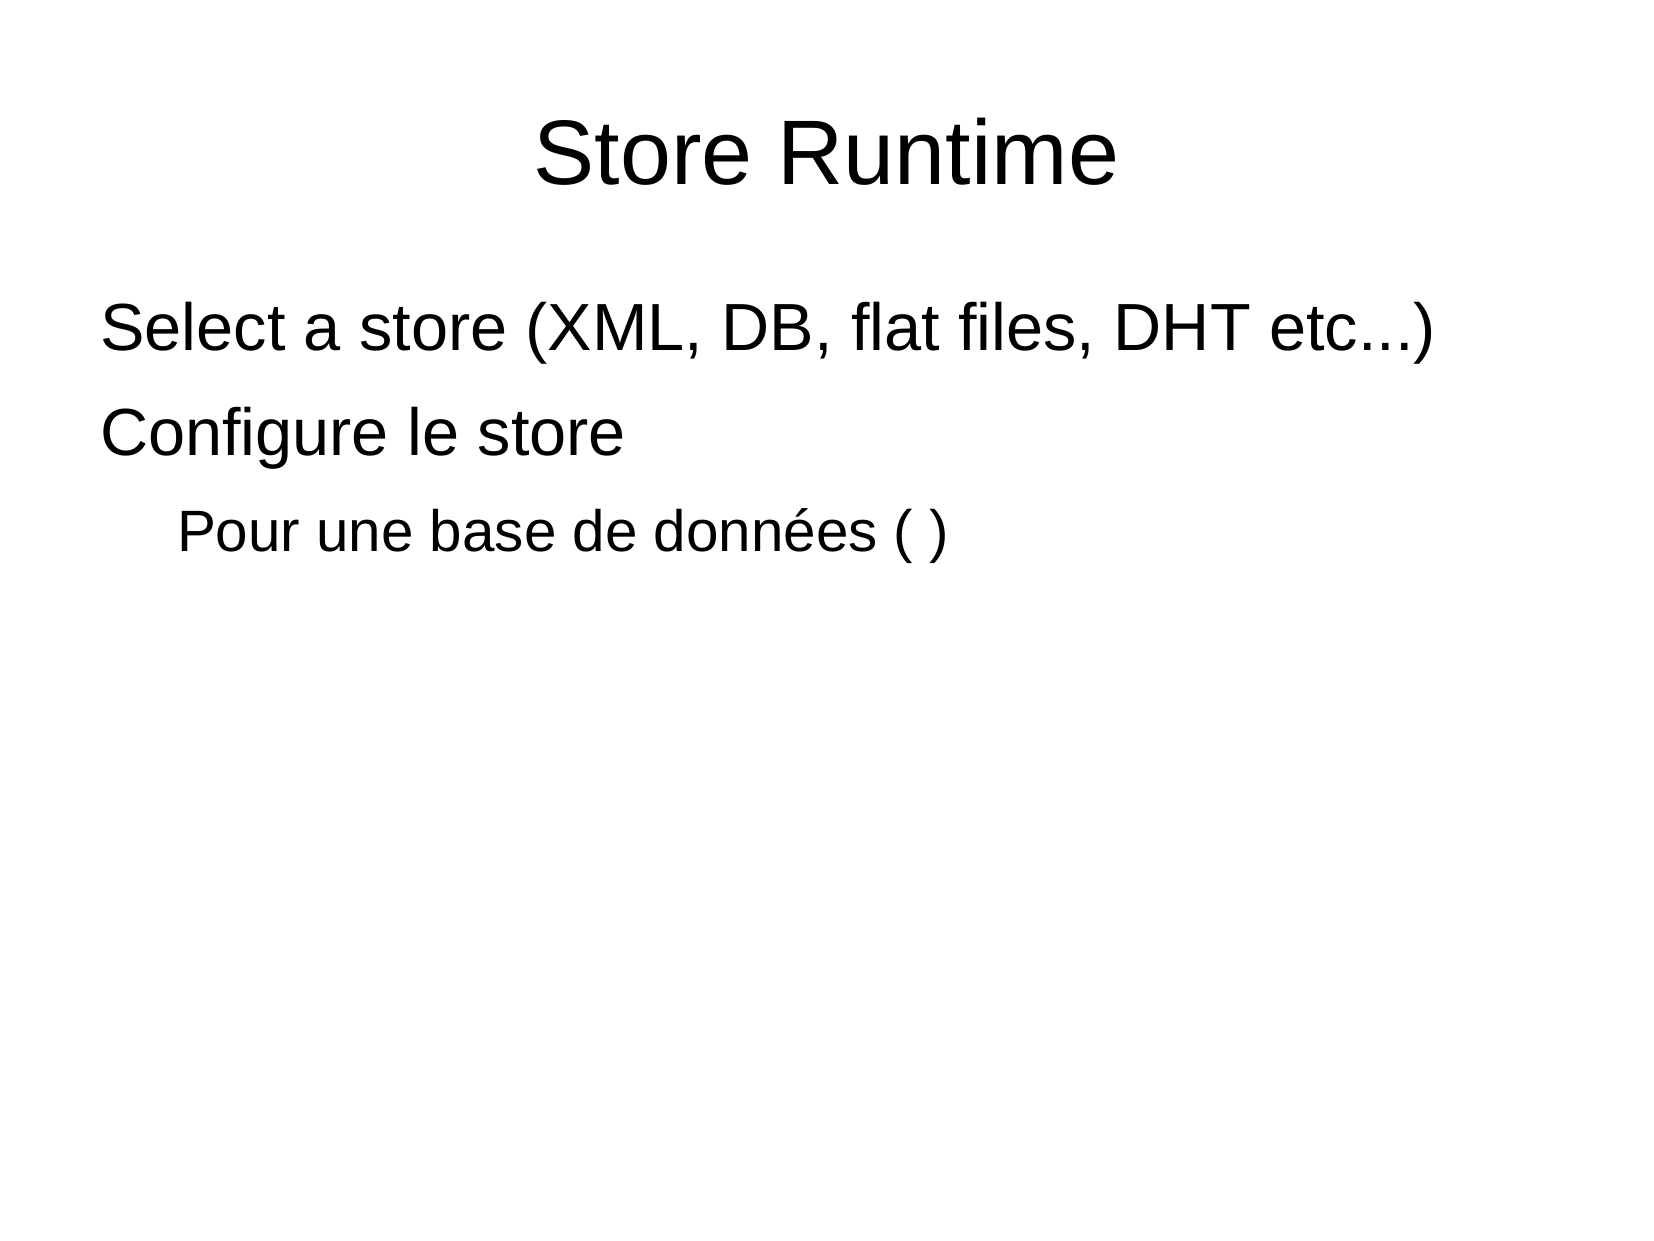

# Store Runtime
Select a store (XML, DB, flat files, DHT etc...)
Configure le store
Pour une base de données ( )